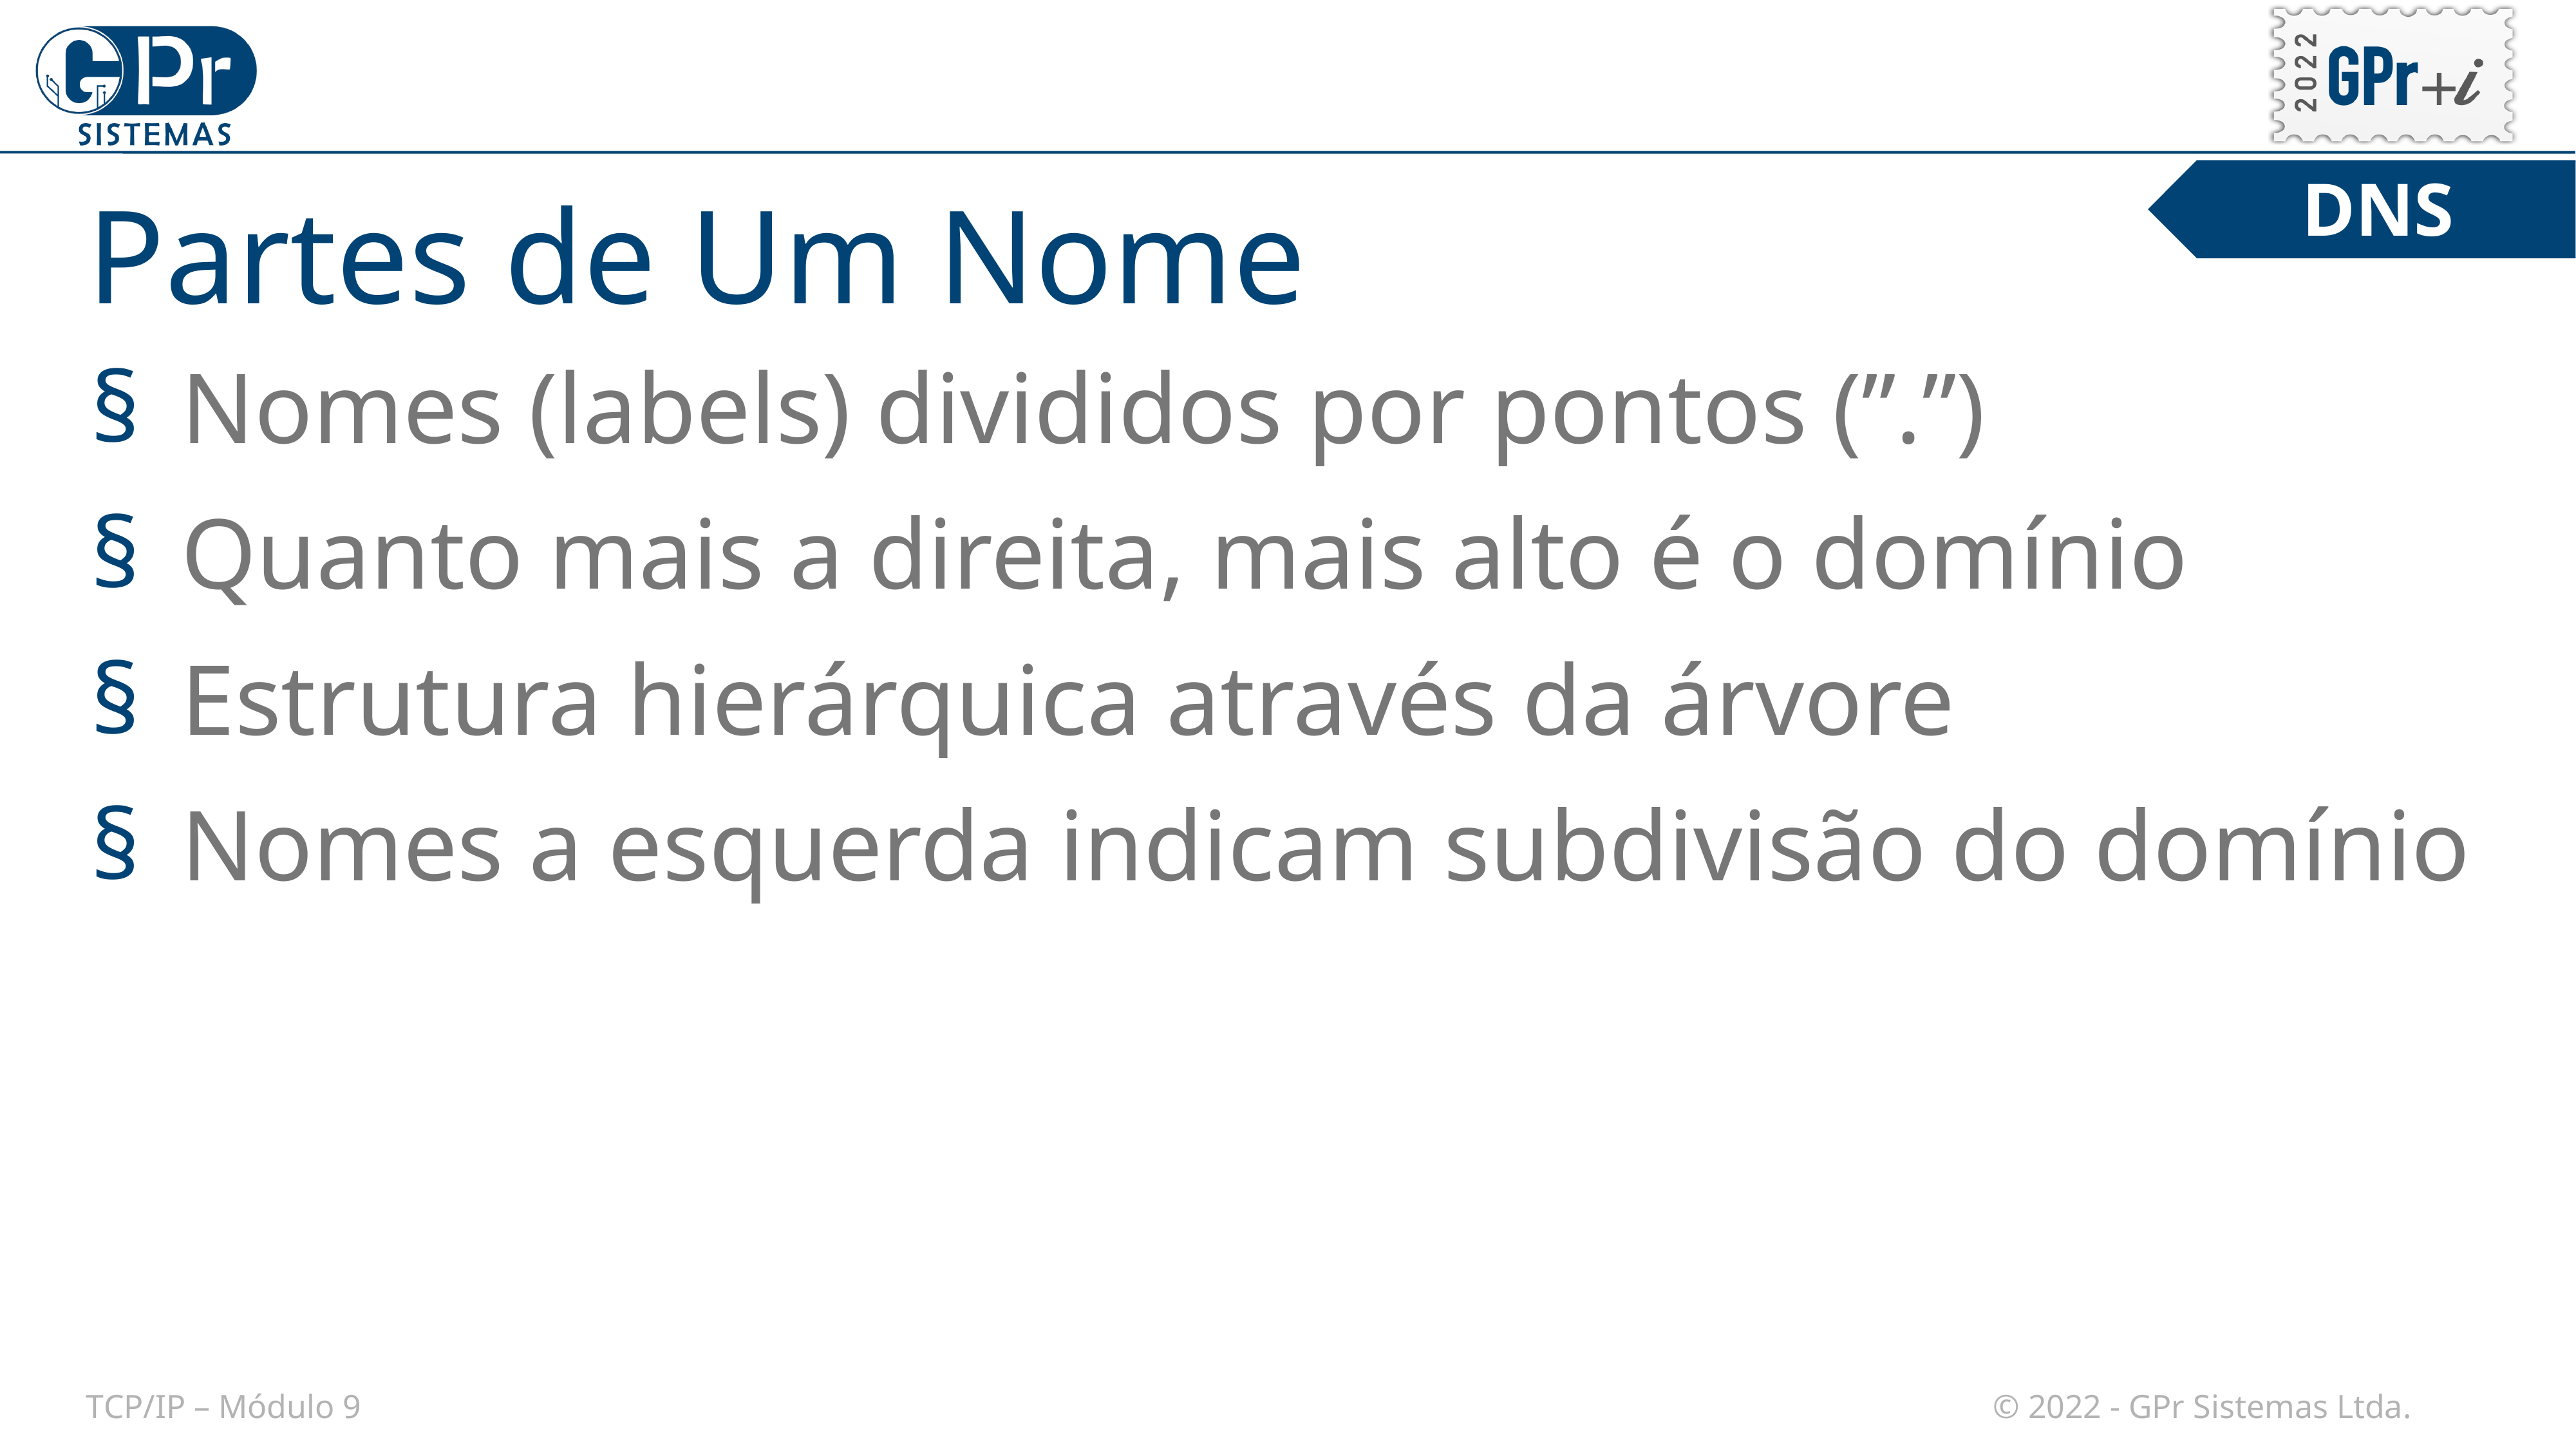

DNS
Partes de Um Nome
# Nomes (labels) divididos por pontos (”.”)
Quanto mais a direita, mais alto é o domı́nio
Estrutura hierárquica através da árvore
Nomes a esquerda indicam subdivisão do domı́nio